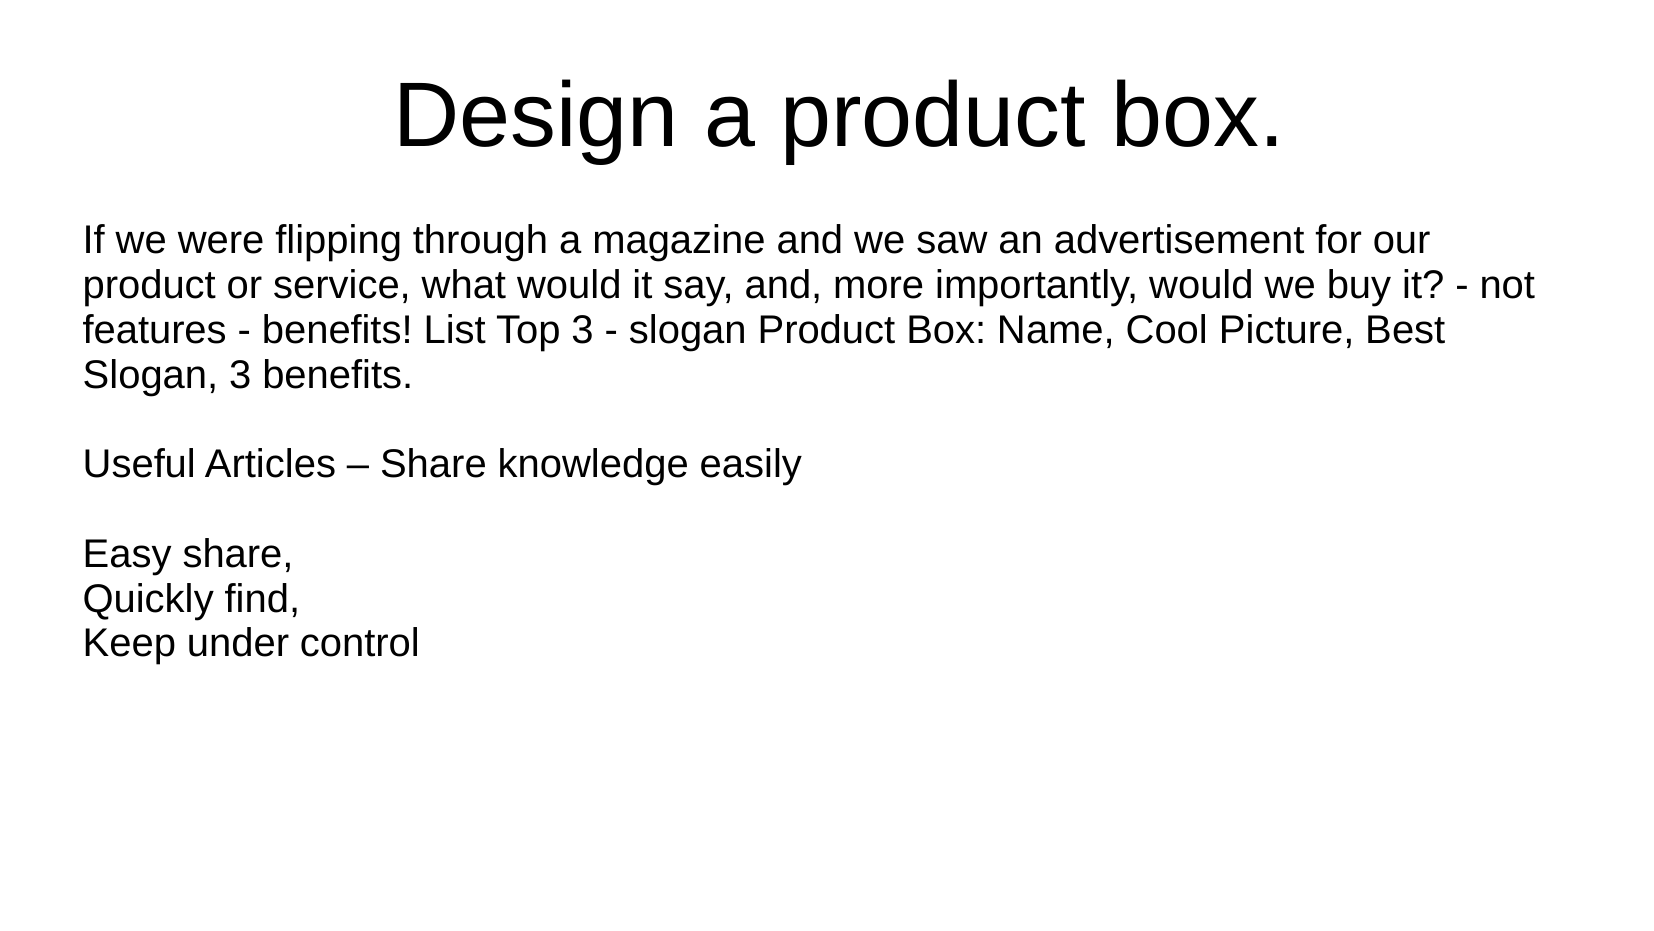

# Design a product box.
If we were flipping through a magazine and we saw an advertisement for our product or service, what would it say, and, more importantly, would we buy it? - not features - benefits! List Top 3 - slogan Product Box: Name, Cool Picture, Best Slogan, 3 benefits.
Useful Articles – Share knowledge easily
Easy share,
Quickly find,
Keep under control